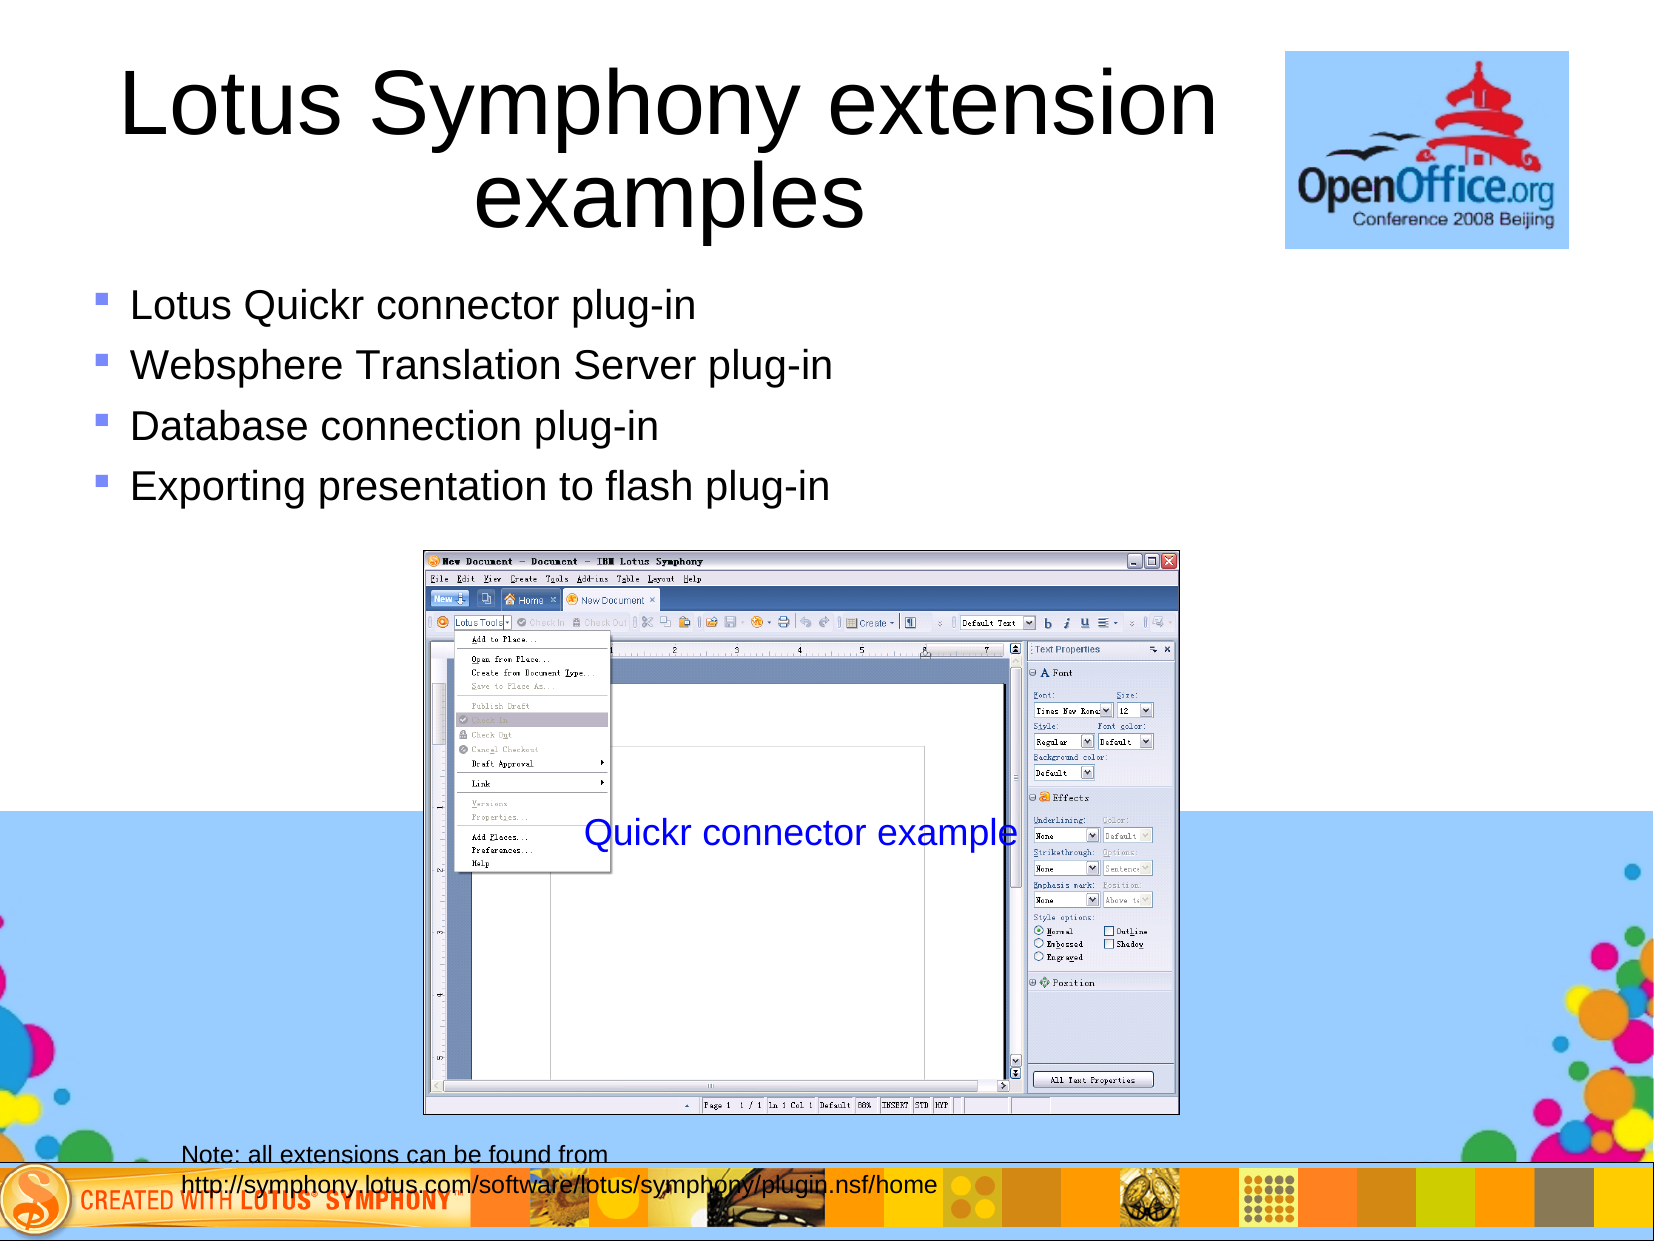

# Lotus Symphony extension examples
Lotus Quickr connector plug-in
Websphere Translation Server plug-in
Database connection plug-in
Exporting presentation to flash plug-in
Quickr connector example
Note: all extensions can be found from http://symphony.lotus.com/software/lotus/symphony/plugin.nsf/home